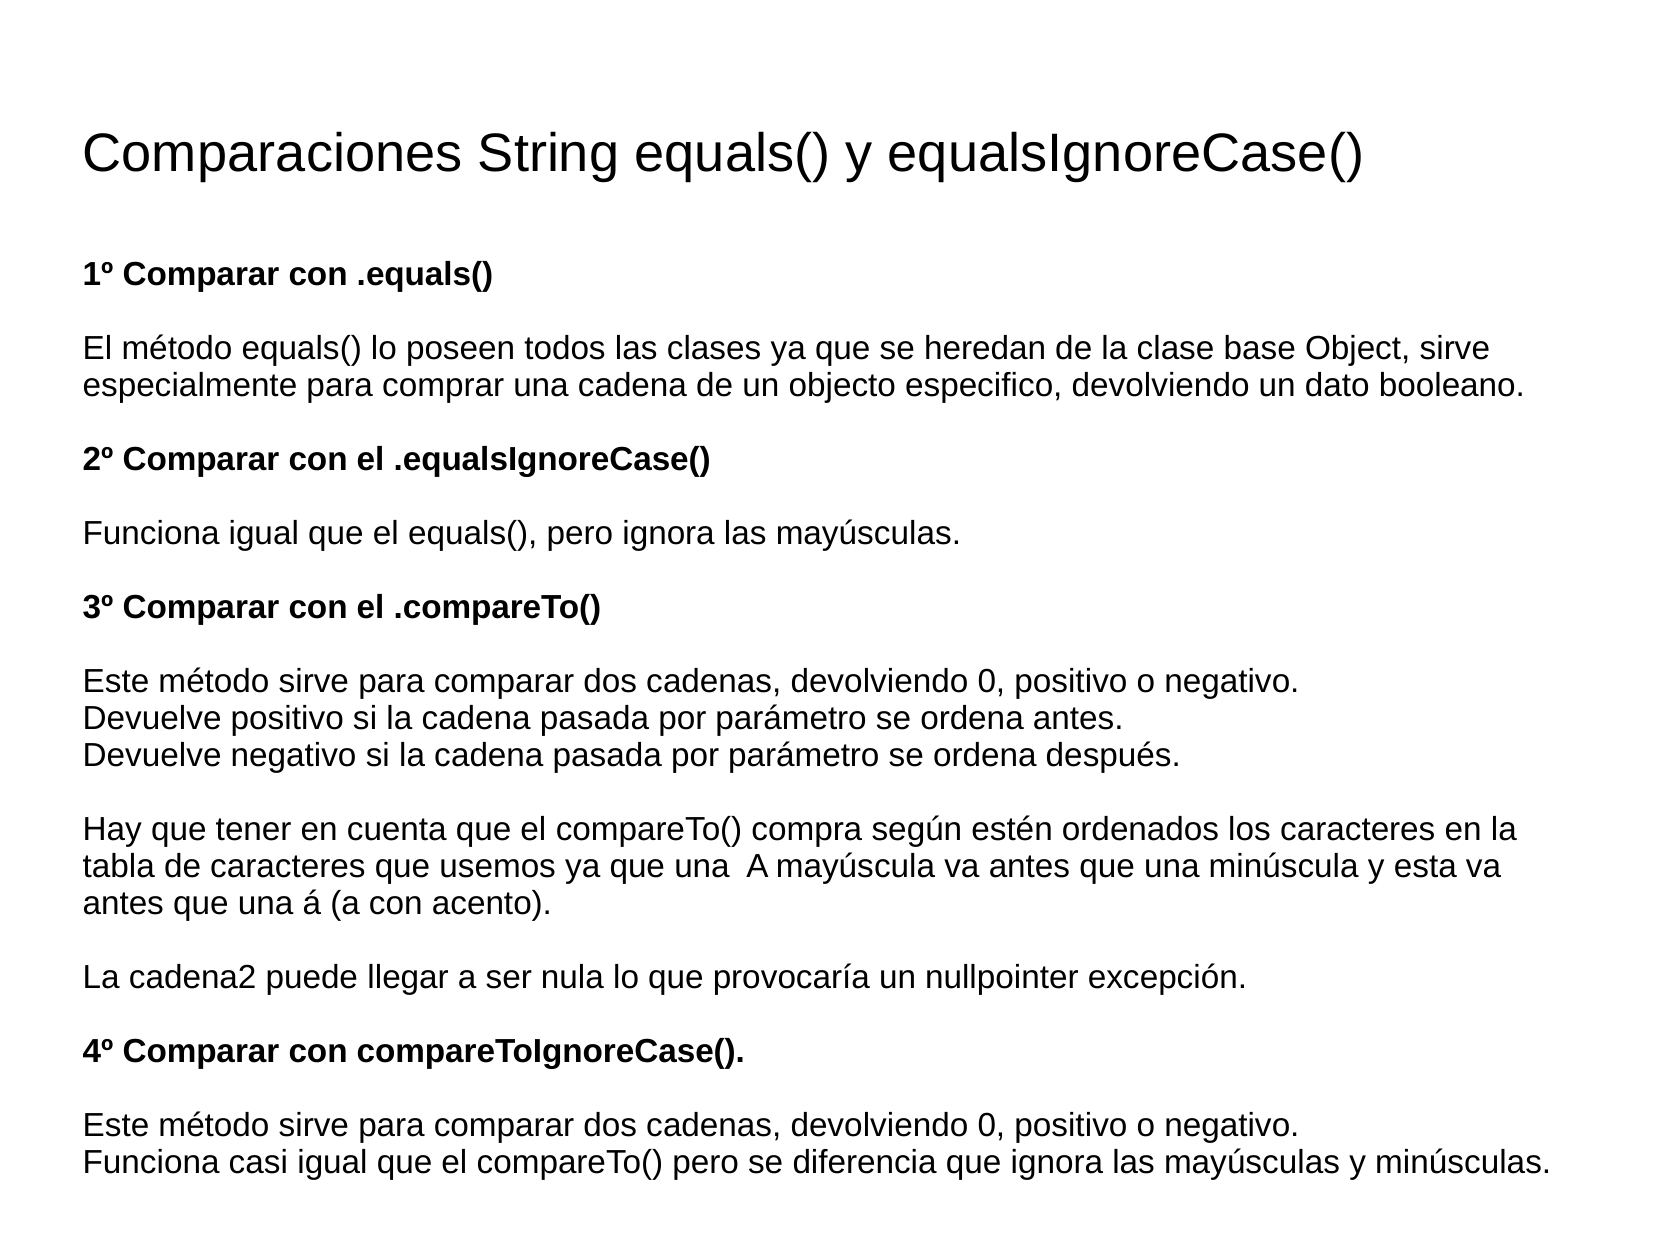

# Comparaciones String equals() y equalsIgnoreCase()
1º Comparar con .equals()
El método equals() lo poseen todos las clases ya que se heredan de la clase base Object, sirve especialmente para comprar una cadena de un objecto especifico, devolviendo un dato booleano.
2º Comparar con el .equalsIgnoreCase()
Funciona igual que el equals(), pero ignora las mayúsculas.
3º Comparar con el .compareTo()
Este método sirve para comparar dos cadenas, devolviendo 0, positivo o negativo.
Devuelve positivo si la cadena pasada por parámetro se ordena antes.
Devuelve negativo si la cadena pasada por parámetro se ordena después.
Hay que tener en cuenta que el compareTo() compra según estén ordenados los caracteres en la tabla de caracteres que usemos ya que una A mayúscula va antes que una minúscula y esta va antes que una á (a con acento).
La cadena2 puede llegar a ser nula lo que provocaría un nullpointer excepción.
4º Comparar con compareToIgnoreCase().
Este método sirve para comparar dos cadenas, devolviendo 0, positivo o negativo.
Funciona casi igual que el compareTo() pero se diferencia que ignora las mayúsculas y minúsculas.